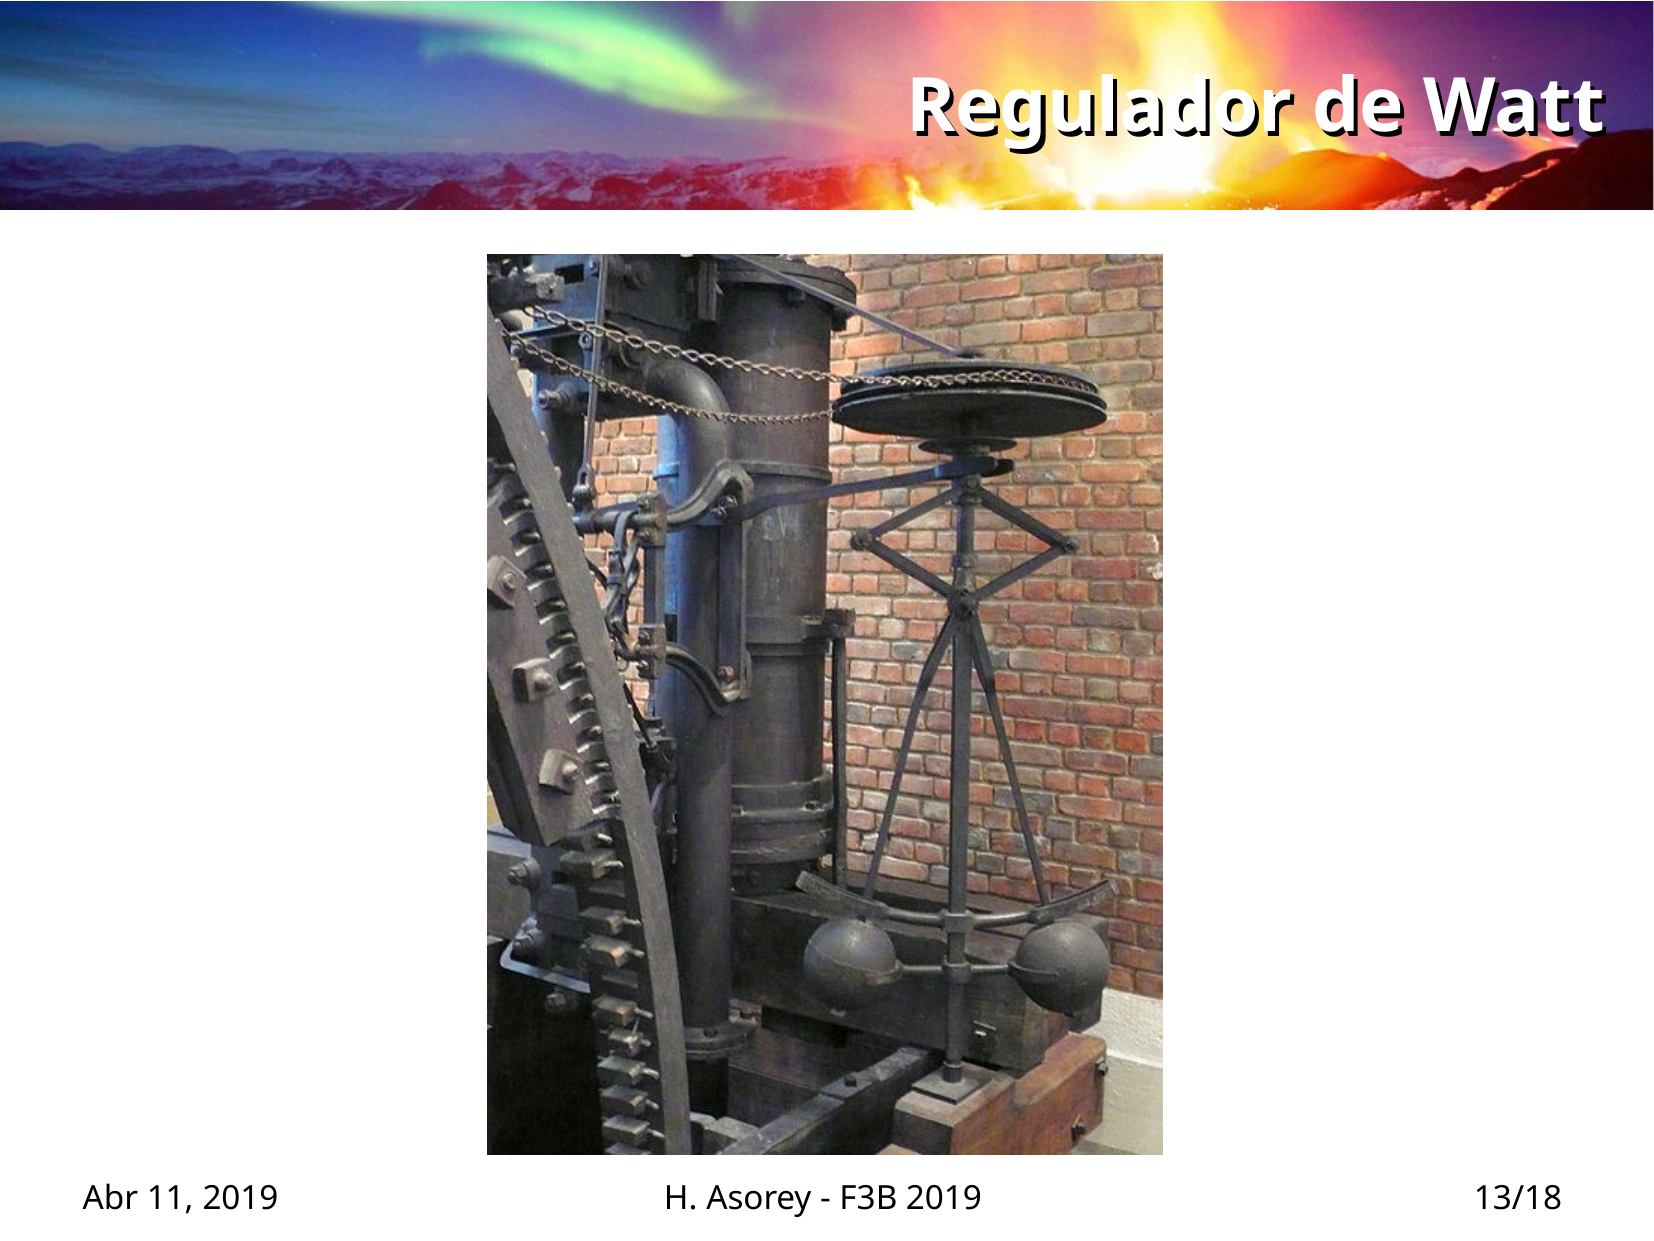

# Regulador de Watt
Abr 11, 2019
H. Asorey - F3B 2019
13